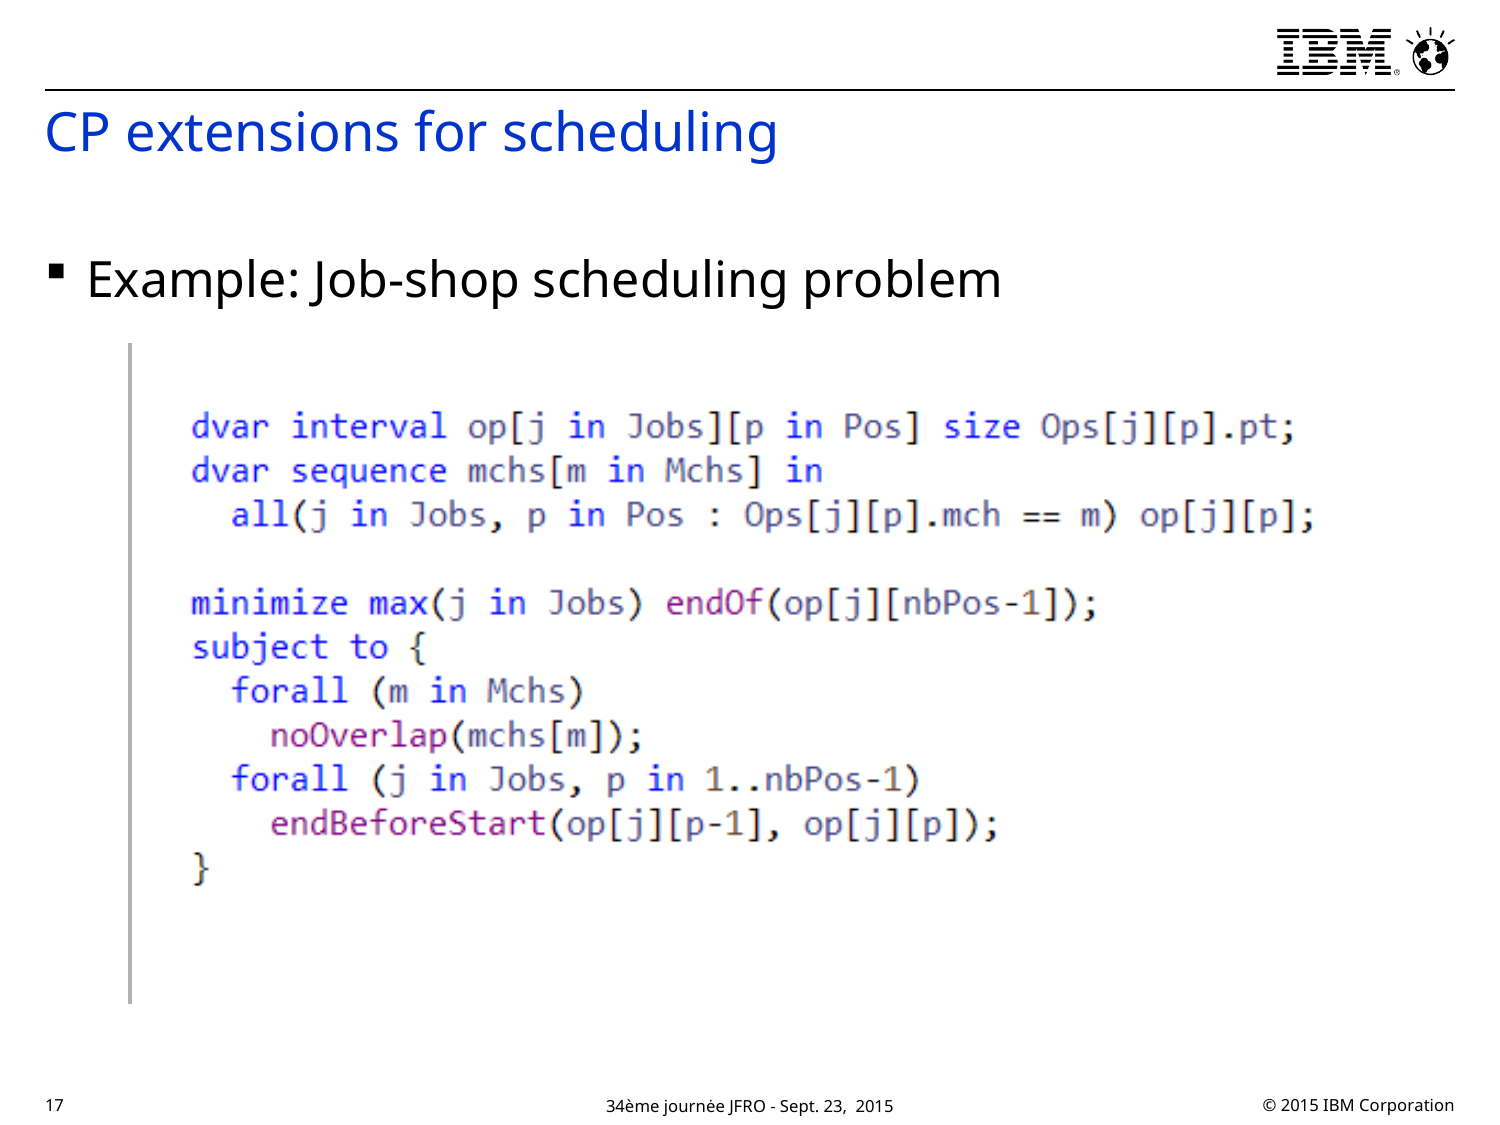

# CP extensions for scheduling
Example: Job-shop scheduling problem
17